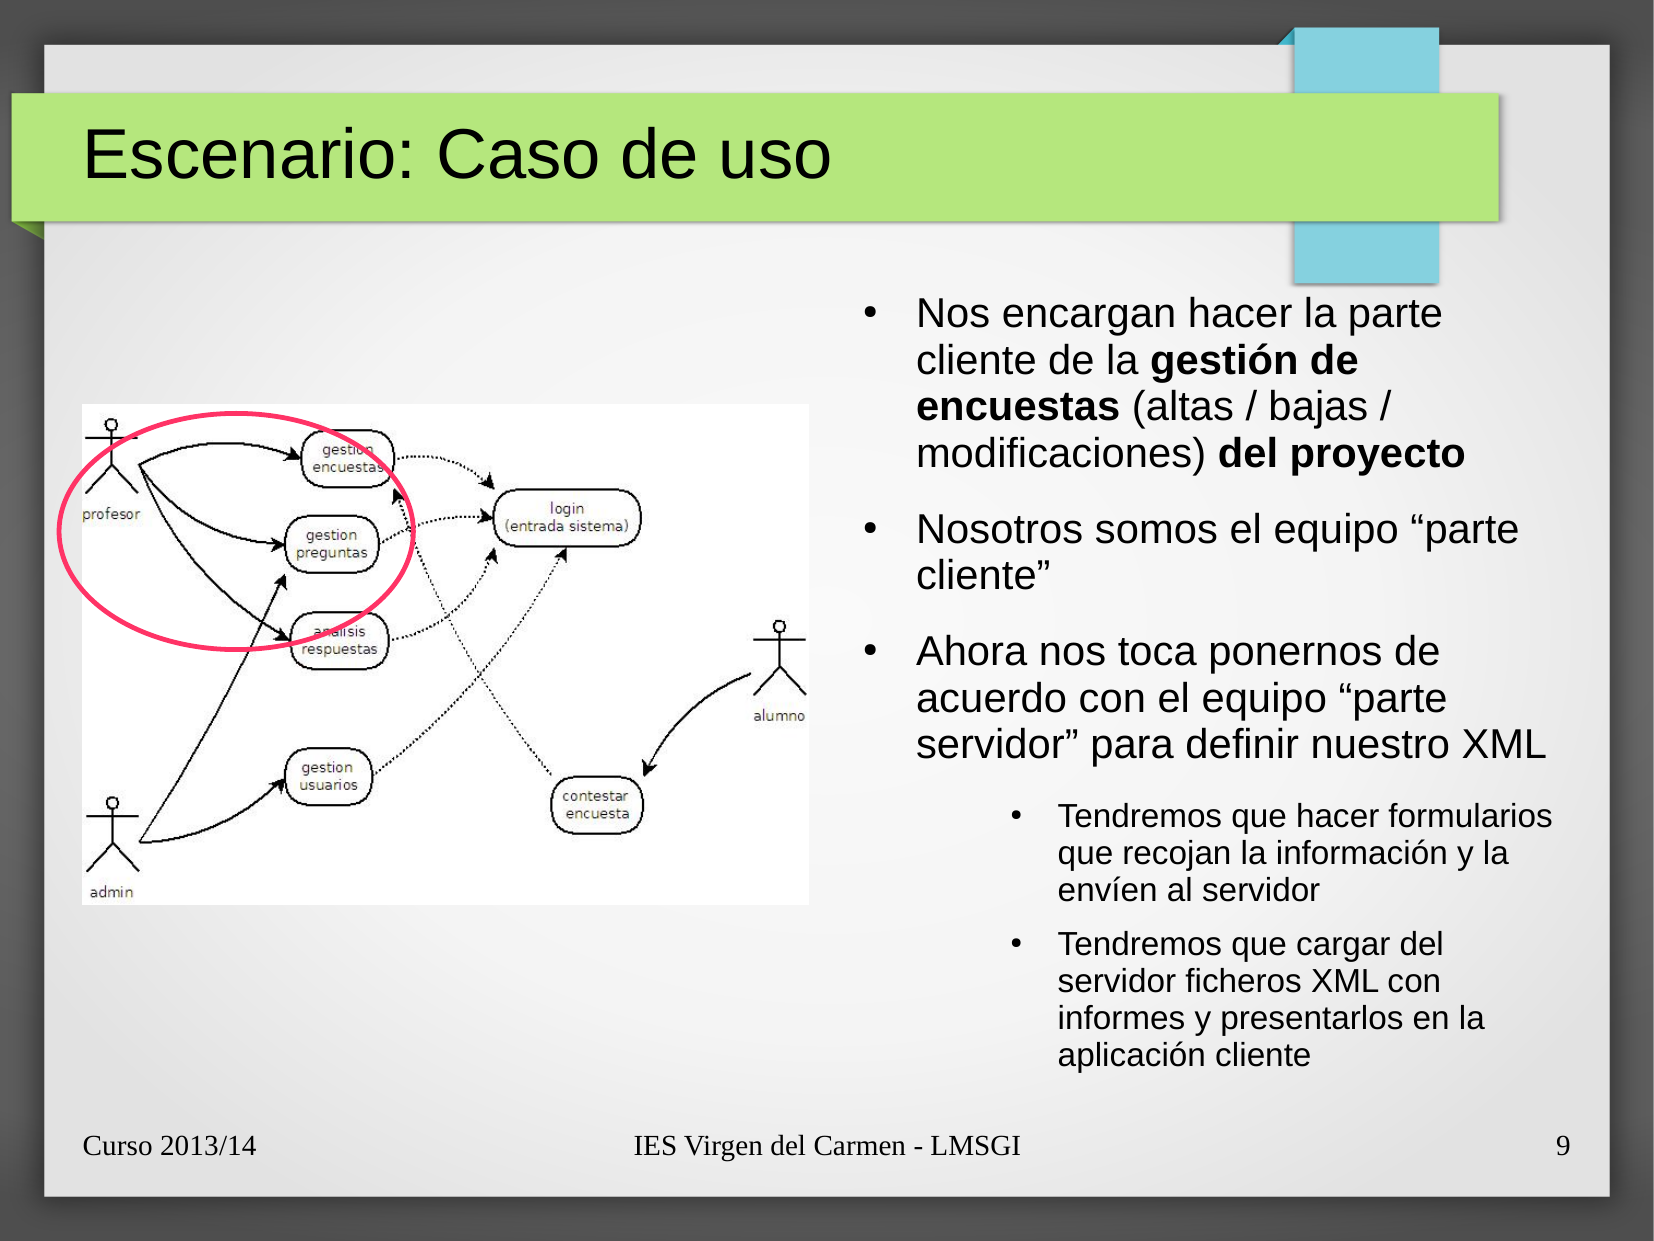

# Escenario: Caso de uso
Nos encargan hacer la parte cliente de la gestión de encuestas (altas / bajas / modificaciones) del proyecto
Nosotros somos el equipo “parte cliente”
Ahora nos toca ponernos de acuerdo con el equipo “parte servidor” para definir nuestro XML
Tendremos que hacer formularios que recojan la información y la envíen al servidor
Tendremos que cargar del servidor ficheros XML con informes y presentarlos en la aplicación cliente
Curso 2013/14
IES Virgen del Carmen - LMSGI
9